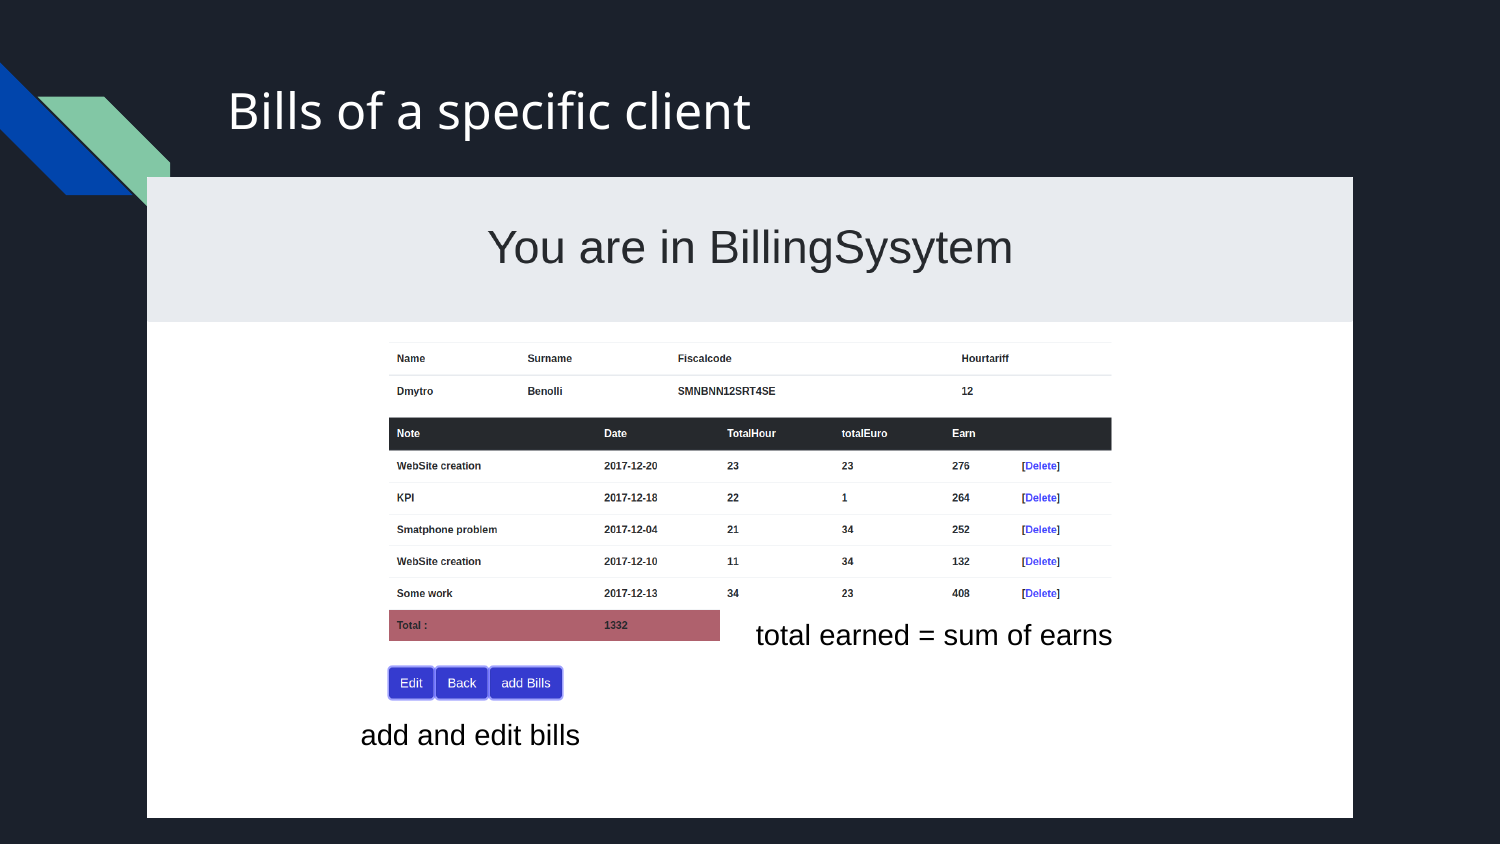

# Bills of a specific client
total earned = sum of earns
add and edit bills